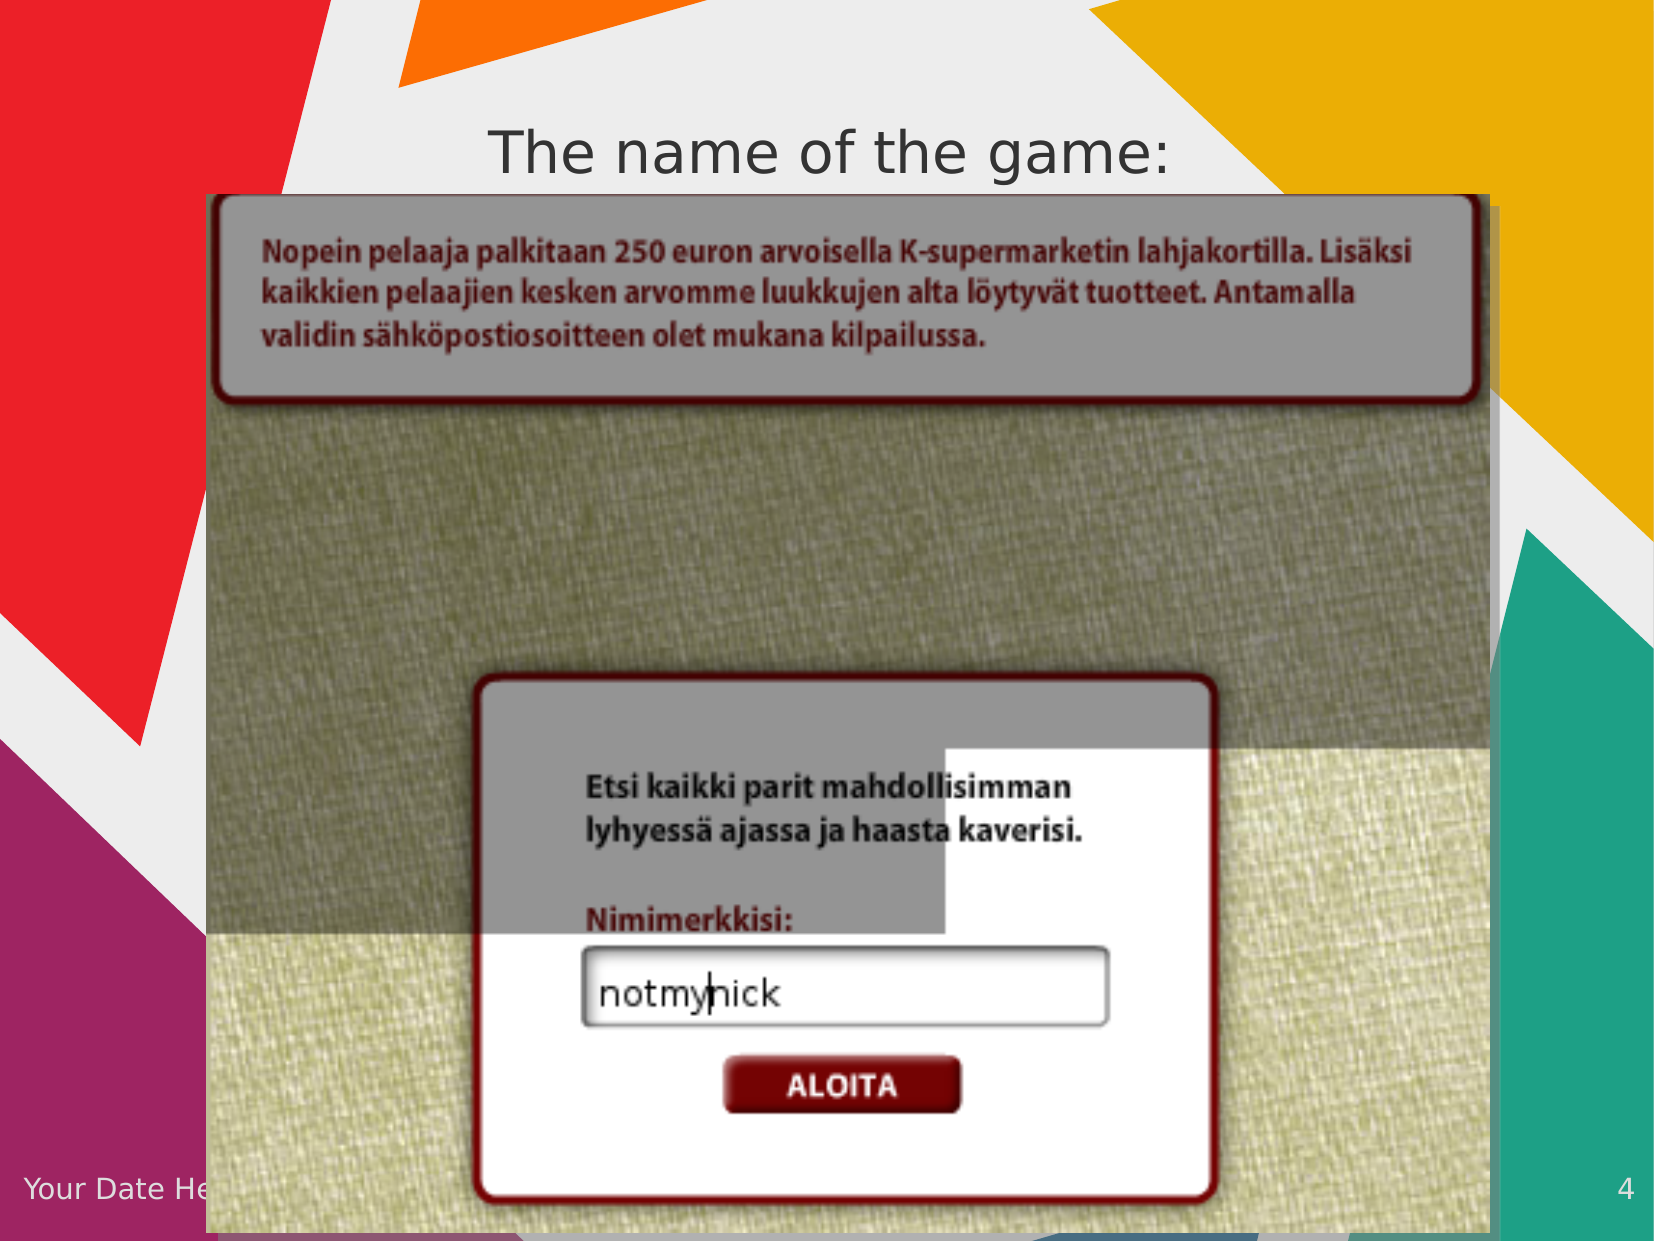

# The name of the game:
Your Date Here
Your Footer Here
4